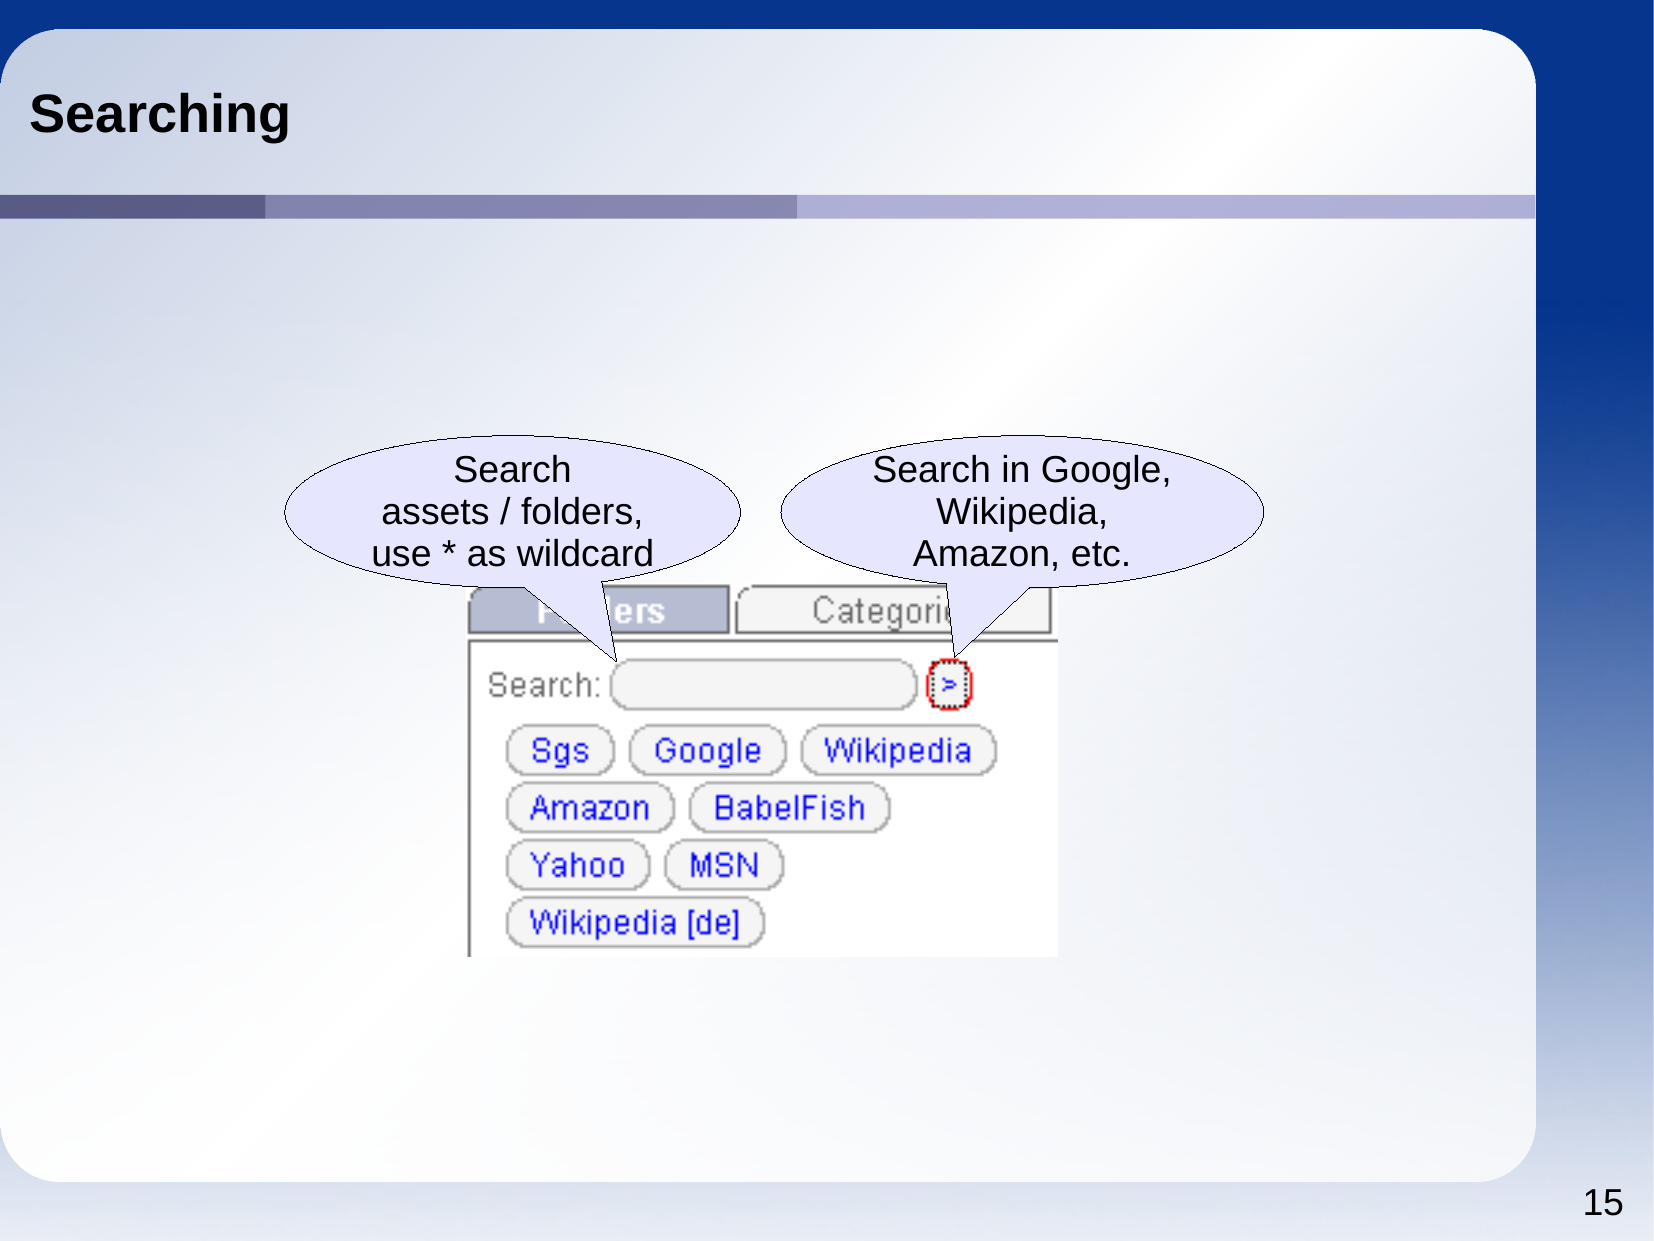

# Searching
Search
assets / folders, use * as wildcard
Search in Google, Wikipedia, Amazon, etc.
15